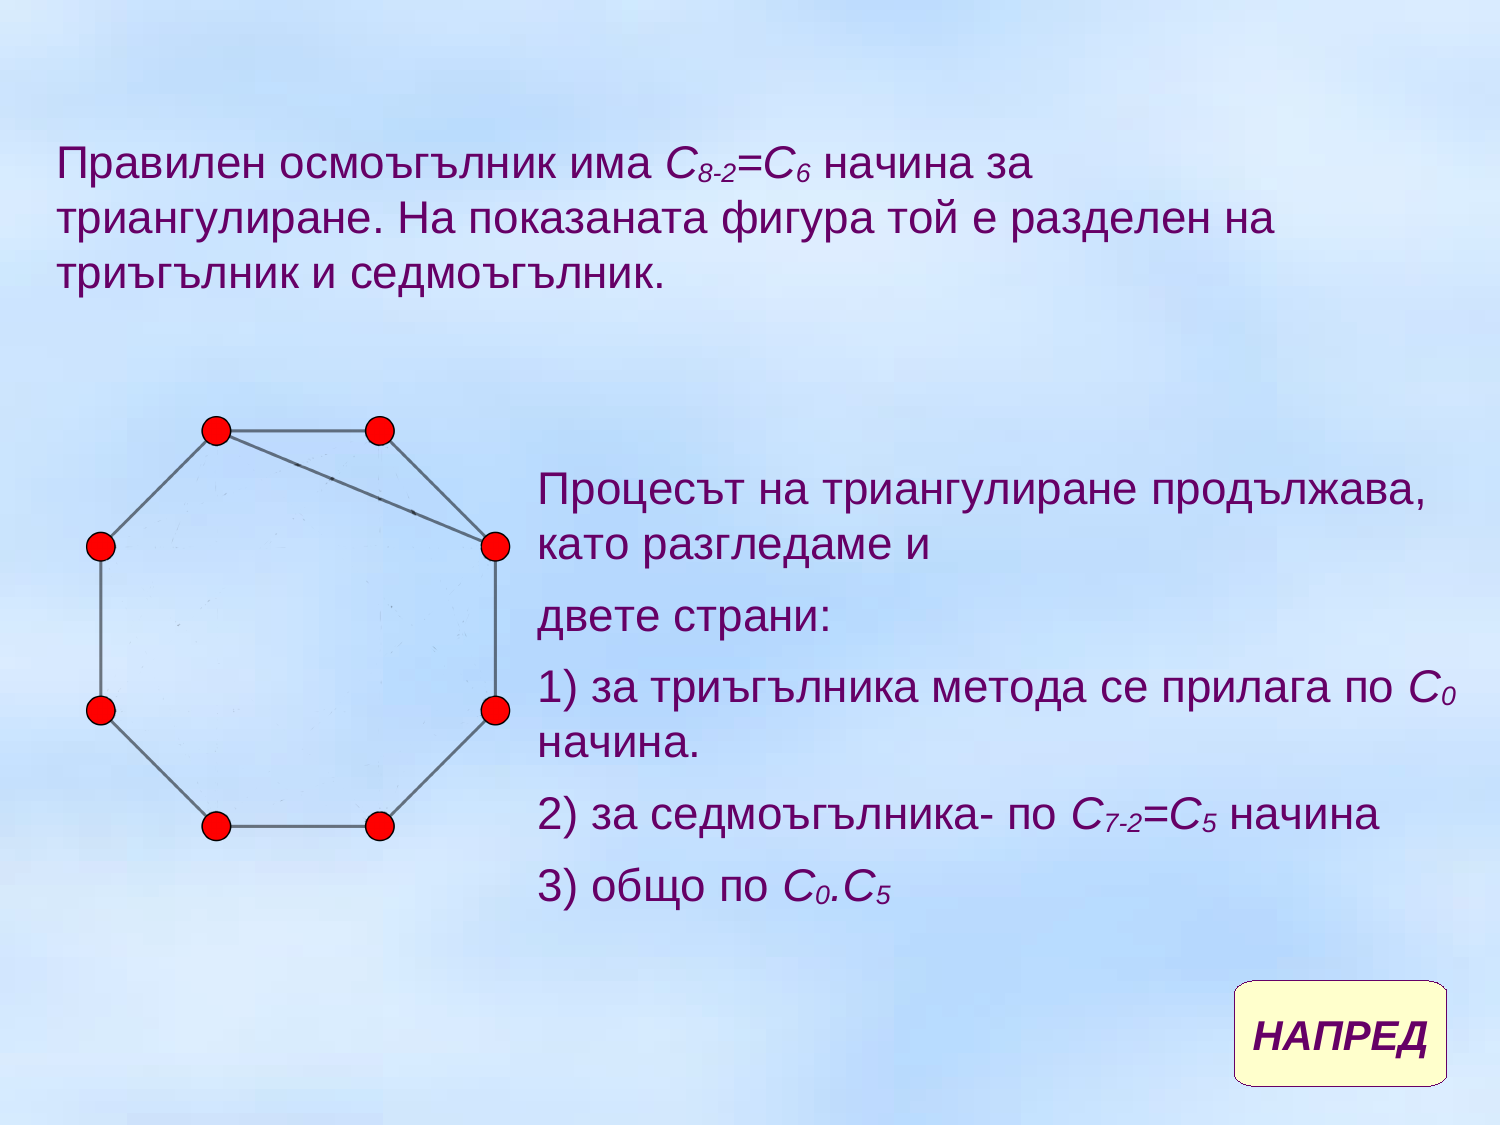

Правилен осмоъгълник има C8-2=C6 начина за триангулиране. На показаната фигура той е разделен на триъгълник и седмоъгълник.
Процесът на триангулиране продължава, като разгледаме и
двете страни:
1) за триъгълника метода се прилага по C0 начина.
2) за седмоъгълника- по C7-2=C5 начина
3) oбщо по C0.C5
НАПРЕД